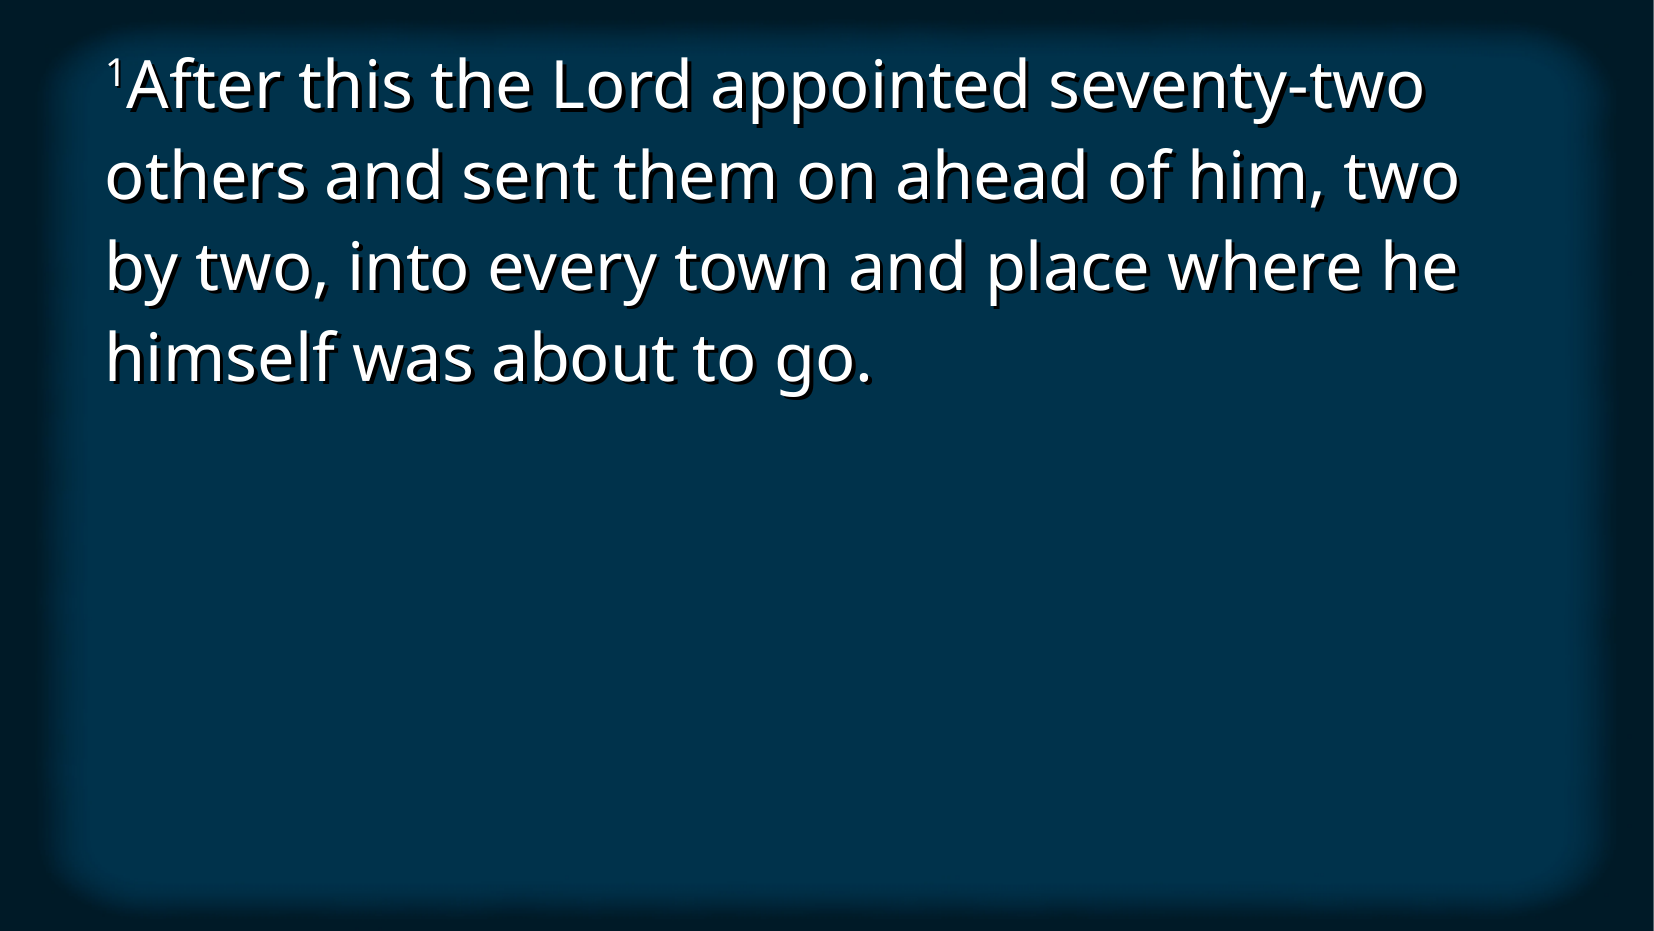

1After this the Lord appointed seventy-two others and sent them on ahead of him, two by two, into every town and place where he himself was about to go.